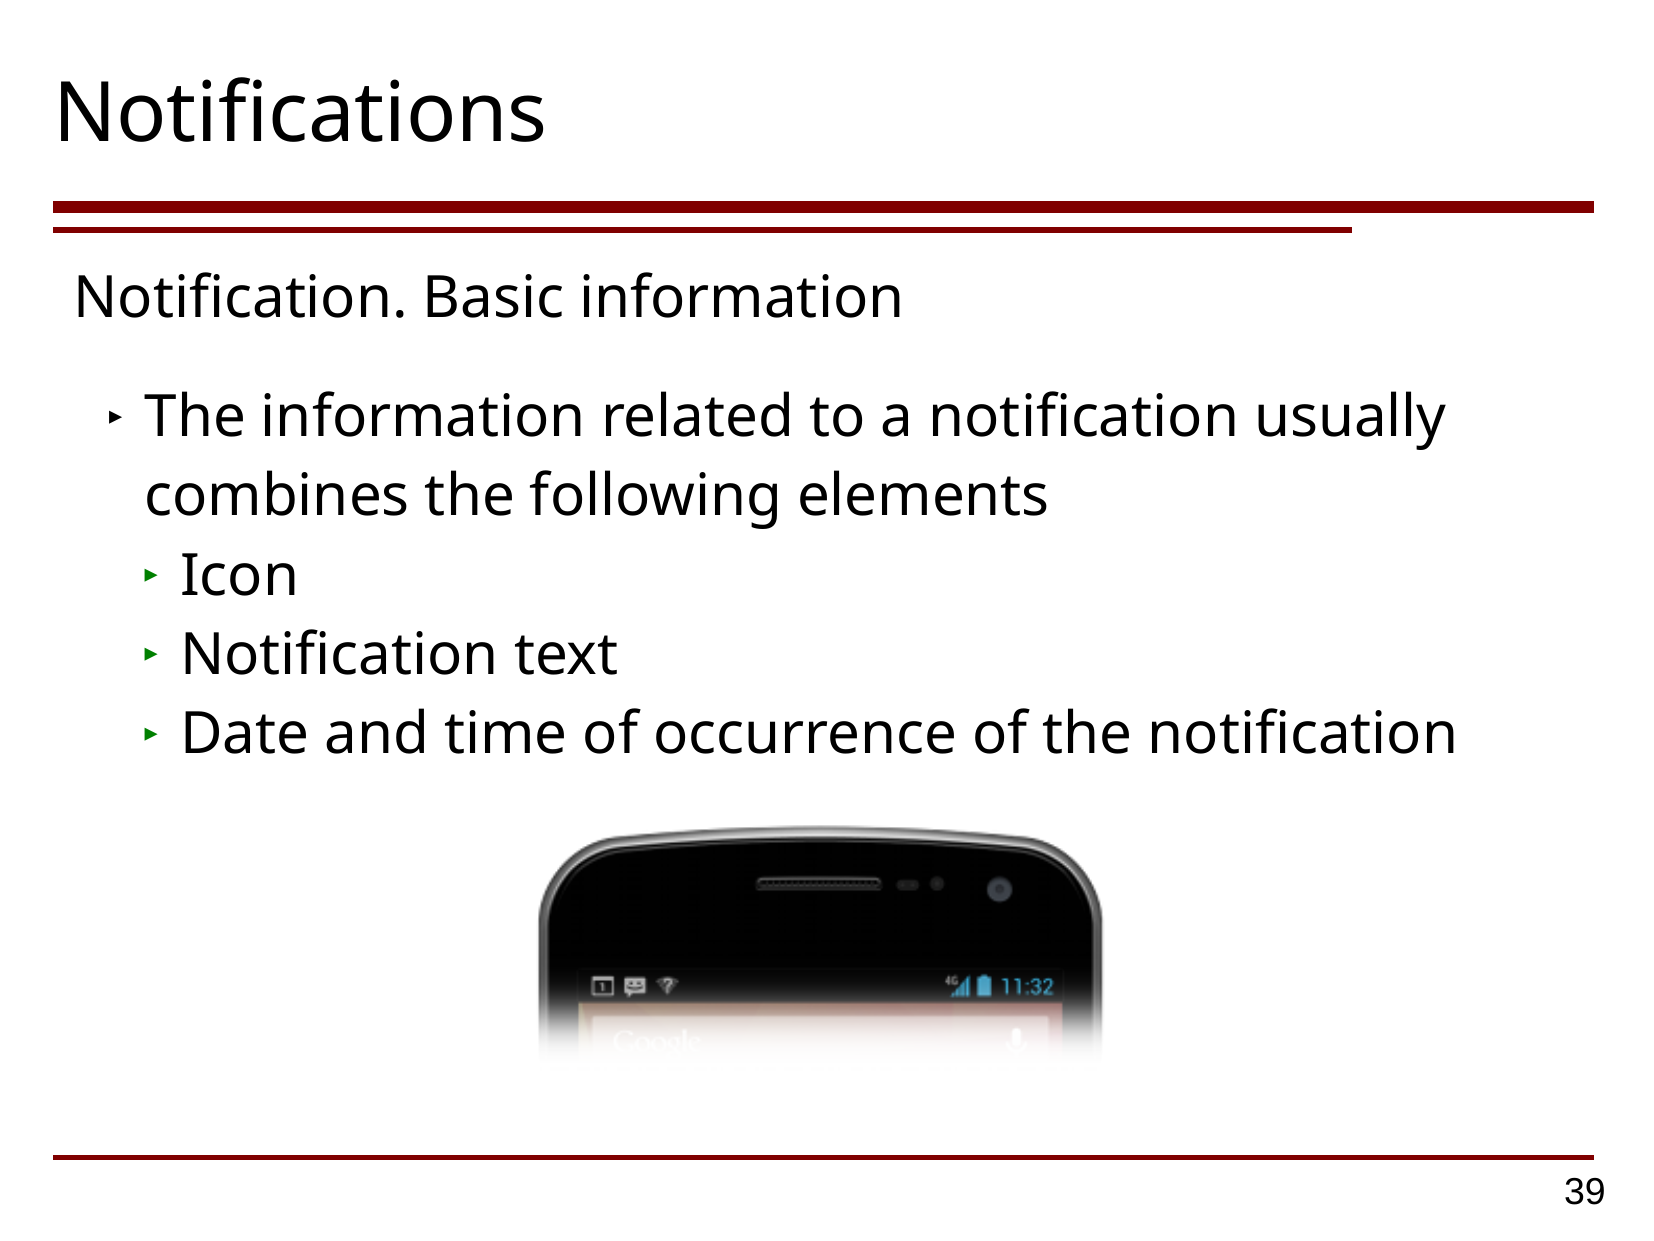

# Notifications
Notification. Basic information
The information related to a notification usually combines the following elements
Icon
Notification text
Date and time of occurrence of the notification